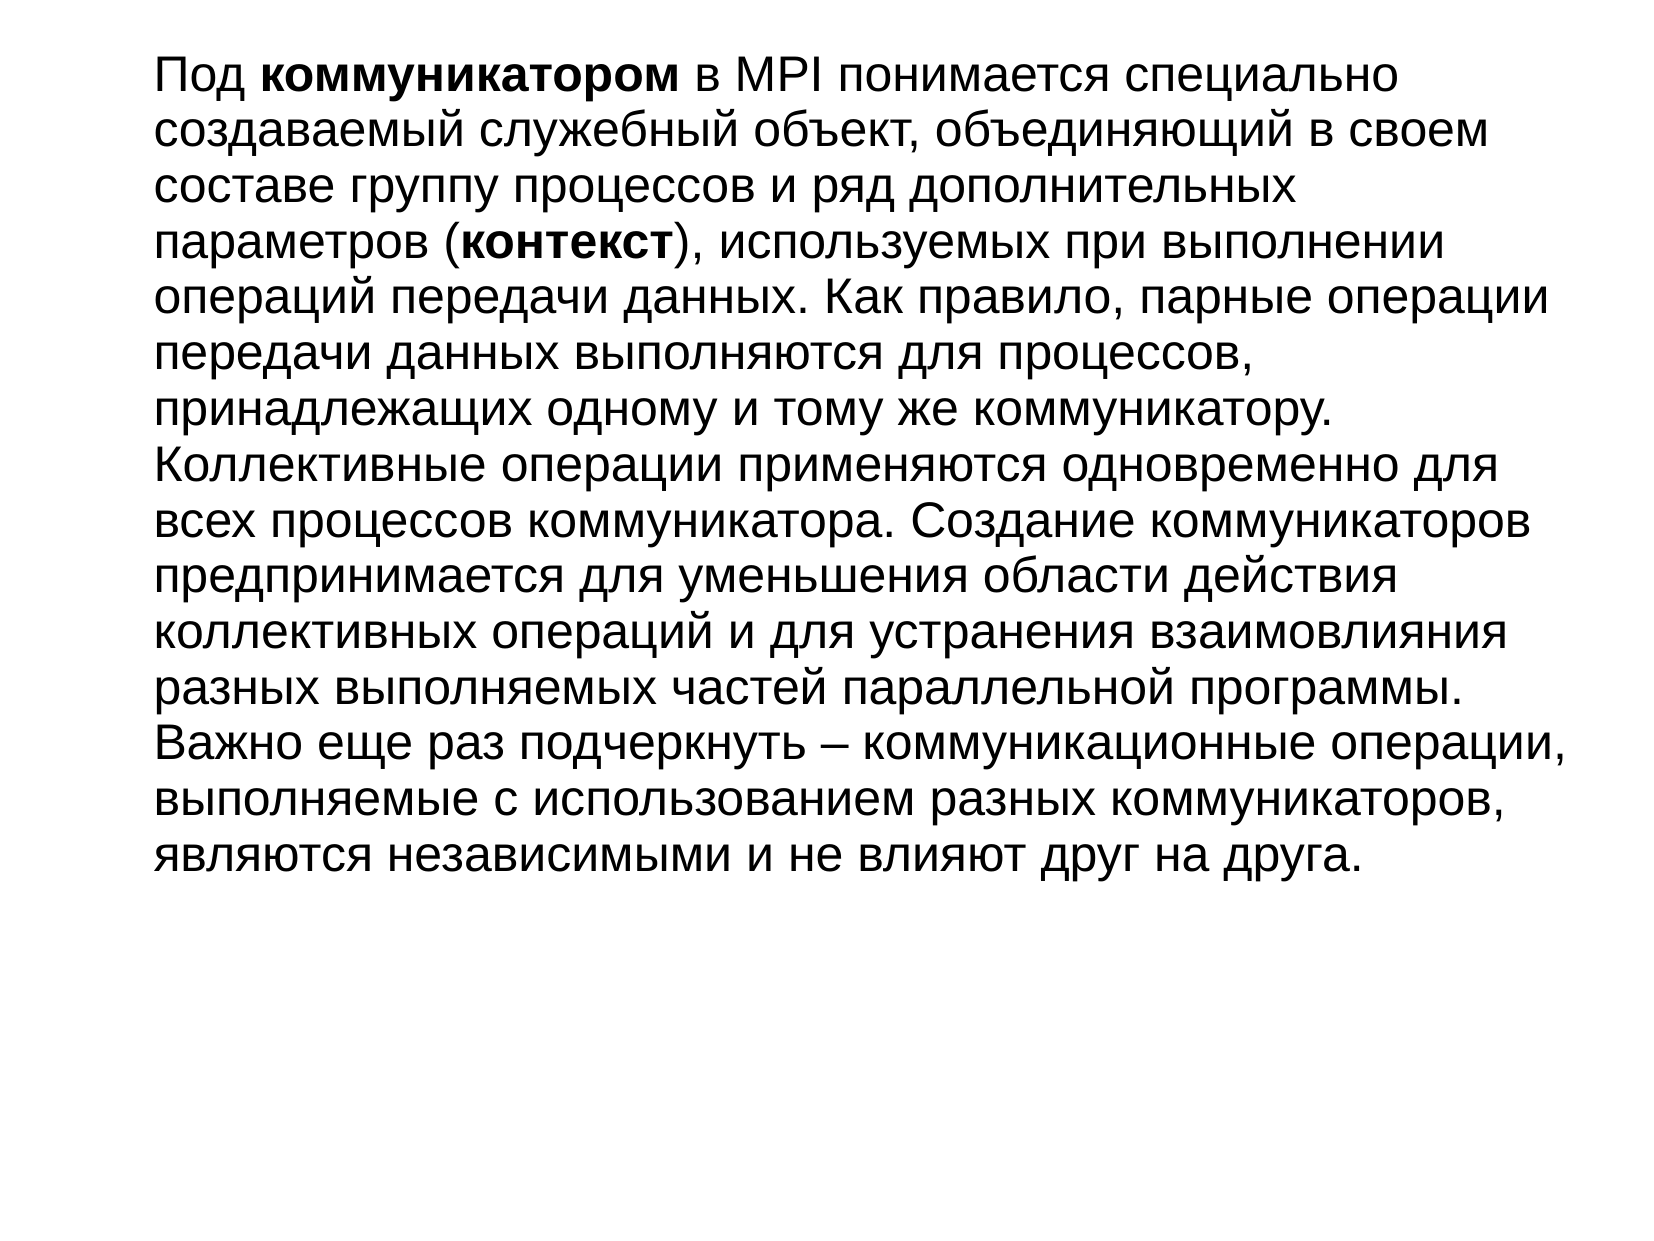

# Под коммуникатором в MPI понимается специально создаваемый служебный объект, объединяющий в своем составе группу процессов и ряд дополнительных параметров (контекст), используемых при выполнении операций передачи данных. Как правило, парные операции передачи данных выполняются для процессов, принадлежащих одному и тому же коммуникатору. Коллективные операции применяются одновременно для всех процессов коммуникатора. Создание коммуникаторов предпринимается для уменьшения области действия коллективных операций и для устранения взаимовлияния разных выполняемых частей параллельной программы. Важно еще раз подчеркнуть – коммуникационные операции, выполняемые с использованием разных коммуникаторов, являются независимыми и не влияют друг на друга.